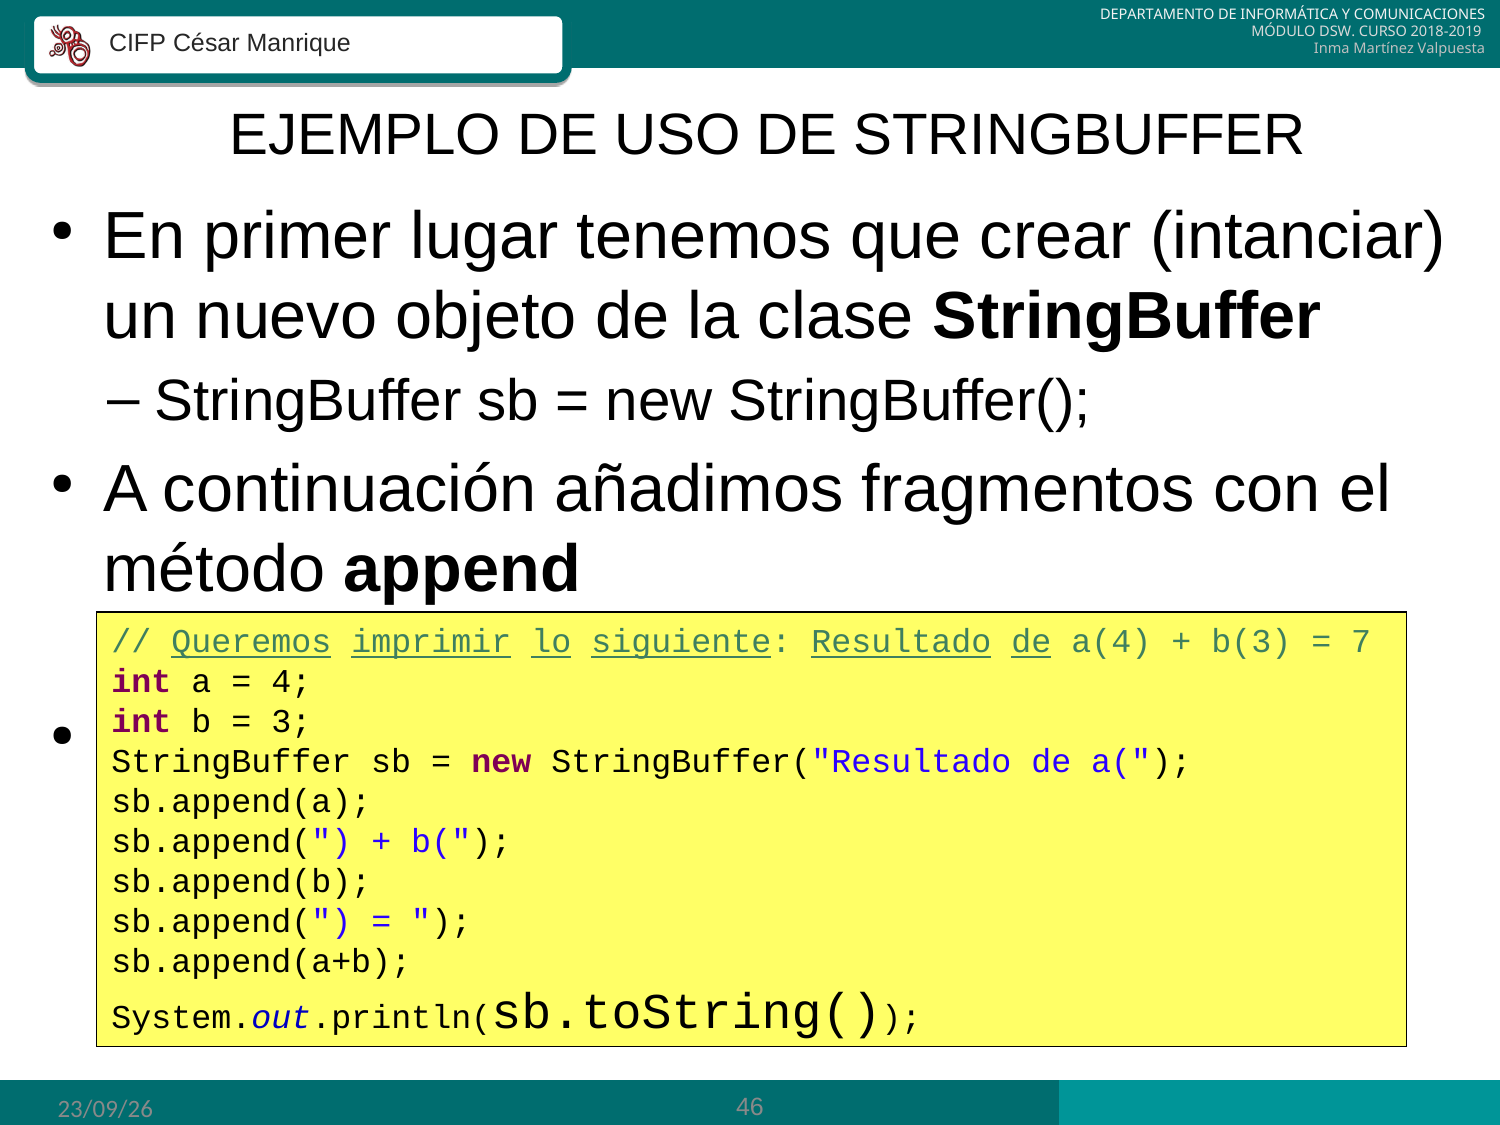

# EJEMPLO DE USO DE STRINGBUFFER
En primer lugar tenemos que crear (intanciar) un nuevo objeto de la clase StringBuffer
StringBuffer sb = new StringBuffer();
A continuación añadimos fragmentos con el método append
sb.append(“Trozo de cadena”);
Para obtener el resultado final llamamos al método toString
// Queremos imprimir lo siguiente: Resultado de a(4) + b(3) = 7
int a = 4;
int b = 3;
StringBuffer sb = new StringBuffer("Resultado de a(");
sb.append(a);
sb.append(") + b(");
sb.append(b);
sb.append(") = ");
sb.append(a+b);
System.out.println(sb.toString());